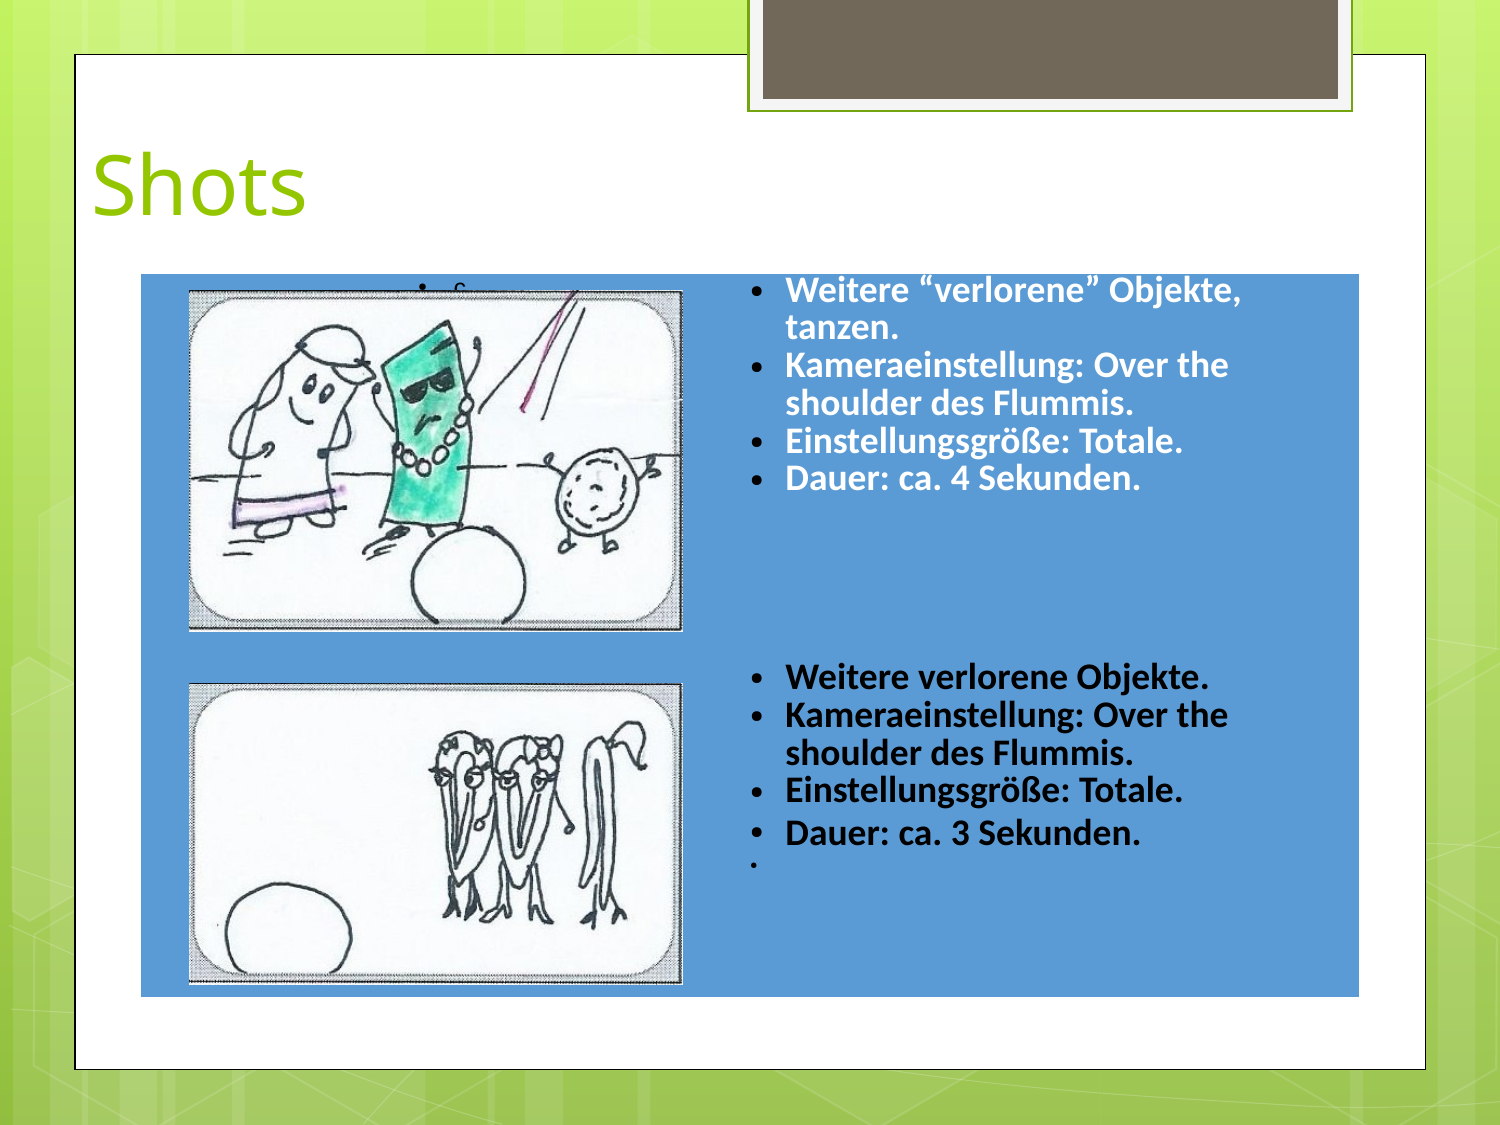

# Shots
| c | Weitere “verlorene” Objekte, tanzen. Kameraeinstellung: Over the shoulder des Flummis. Einstellungsgröße: Totale. Dauer: ca. 4 Sekunden. |
| --- | --- |
| | Weitere verlorene Objekte. Kameraeinstellung: Over the shoulder des Flummis. Einstellungsgröße: Totale. Dauer: ca. 3 Sekunden. |